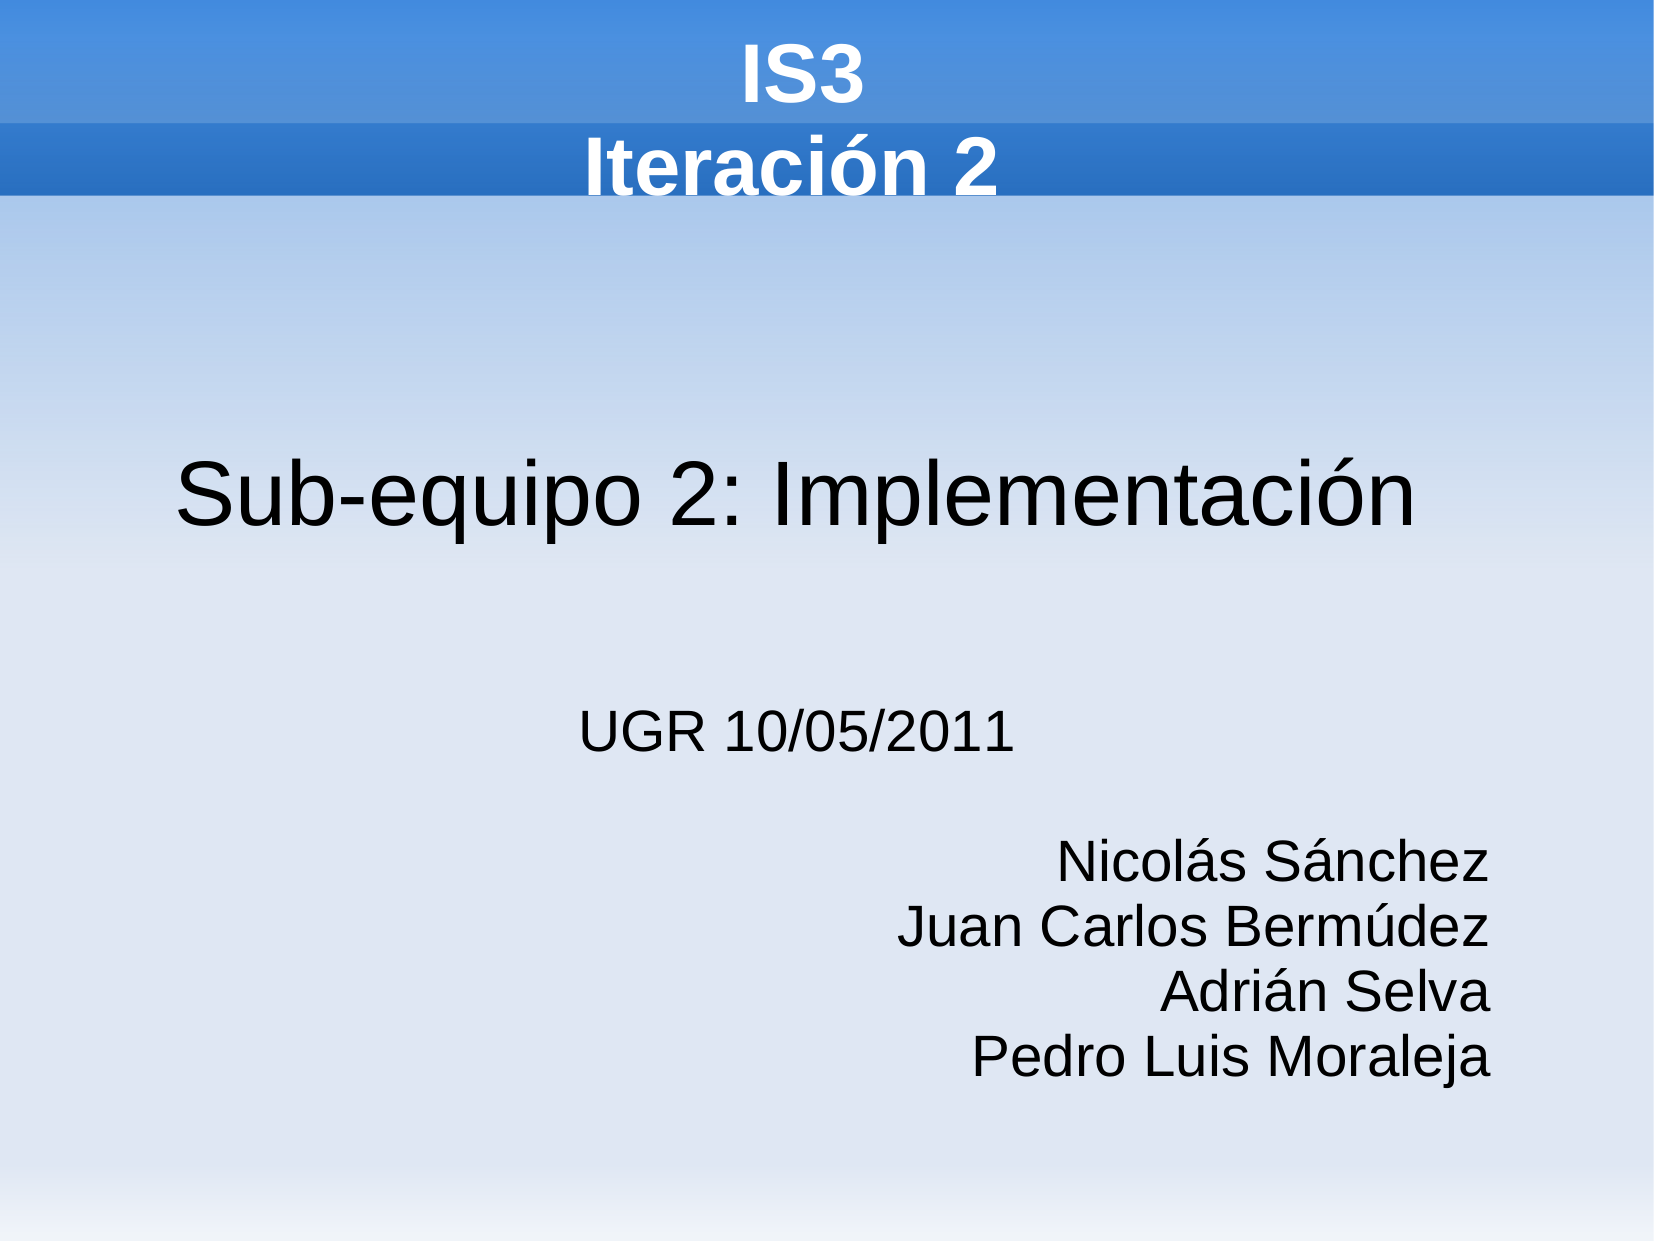

# IS3 Iteración 2
Sub-equipo 2: Implementación
UGR 10/05/2011
Nicolás Sánchez
Juan Carlos Bermúdez
Adrián Selva
Pedro Luis Moraleja